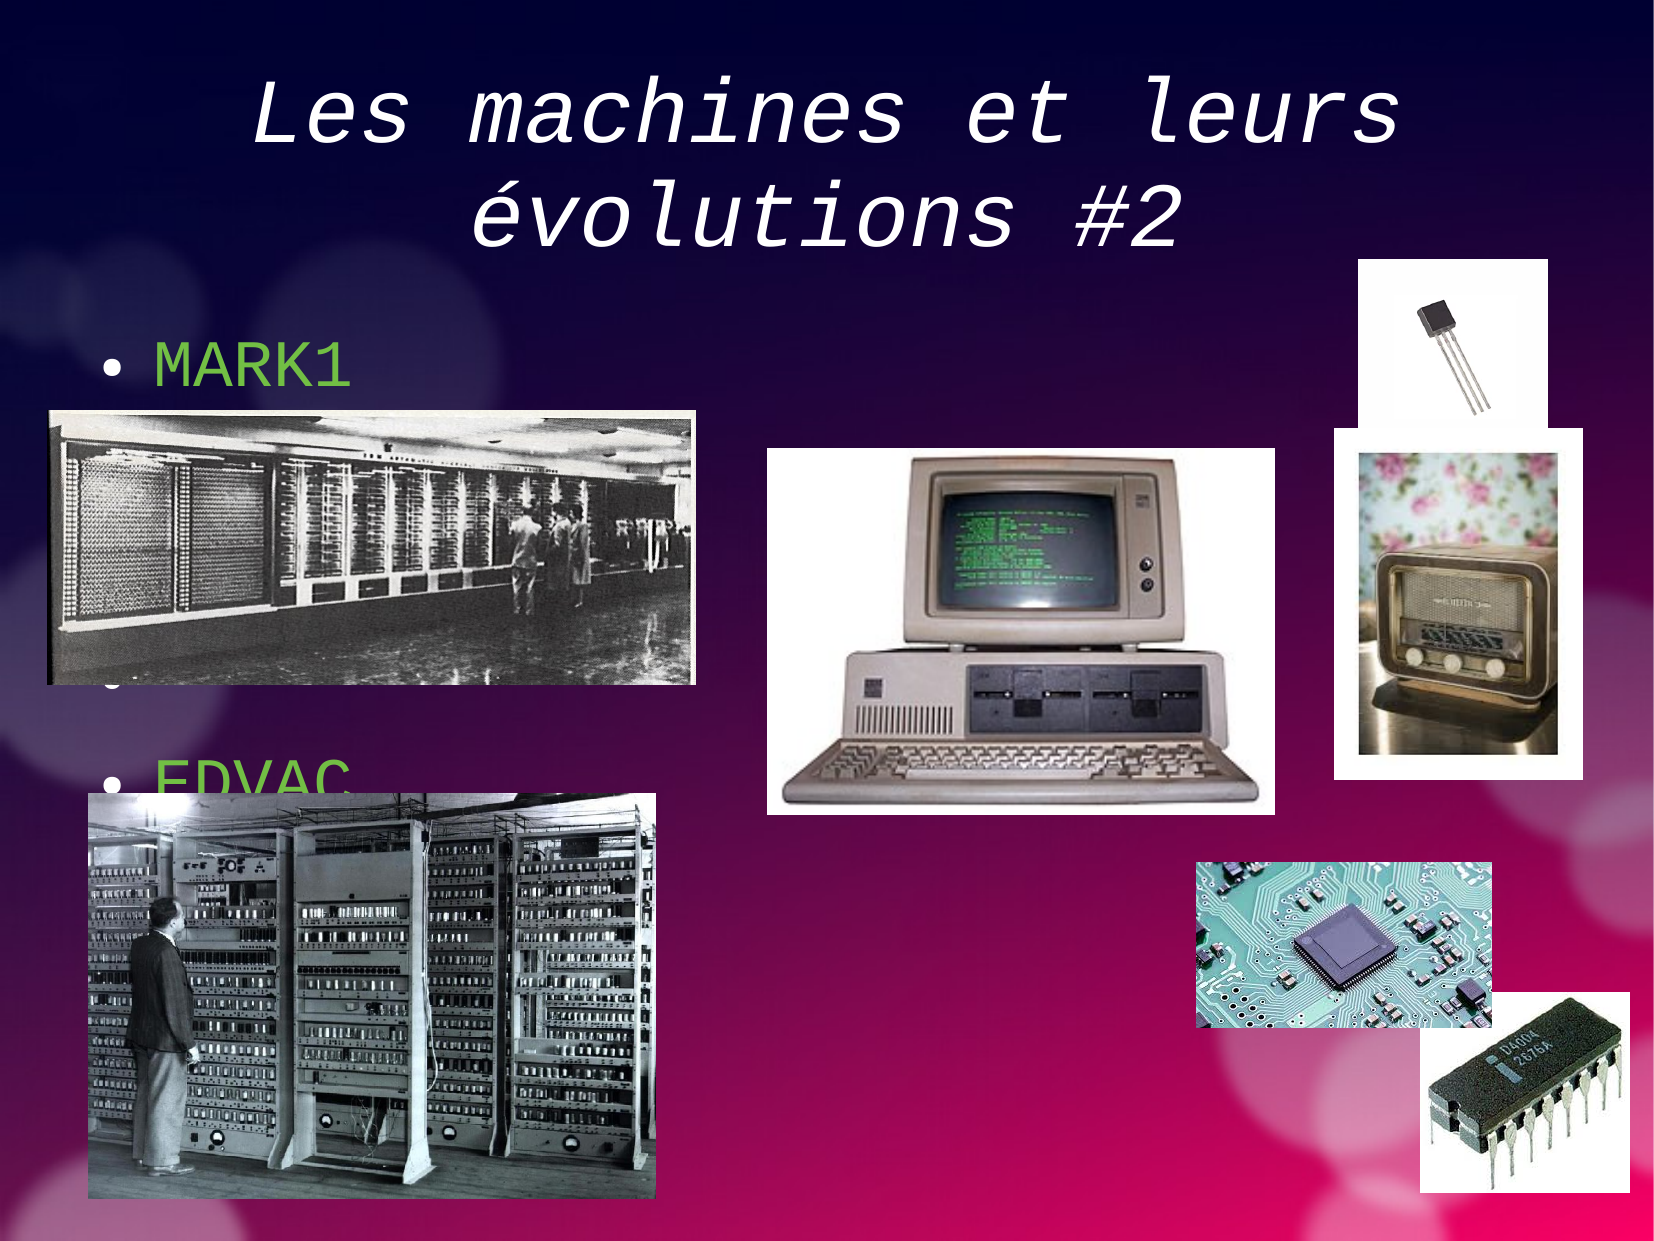

# Les machines et leurs évolutions #2
MARK1
EDVAC